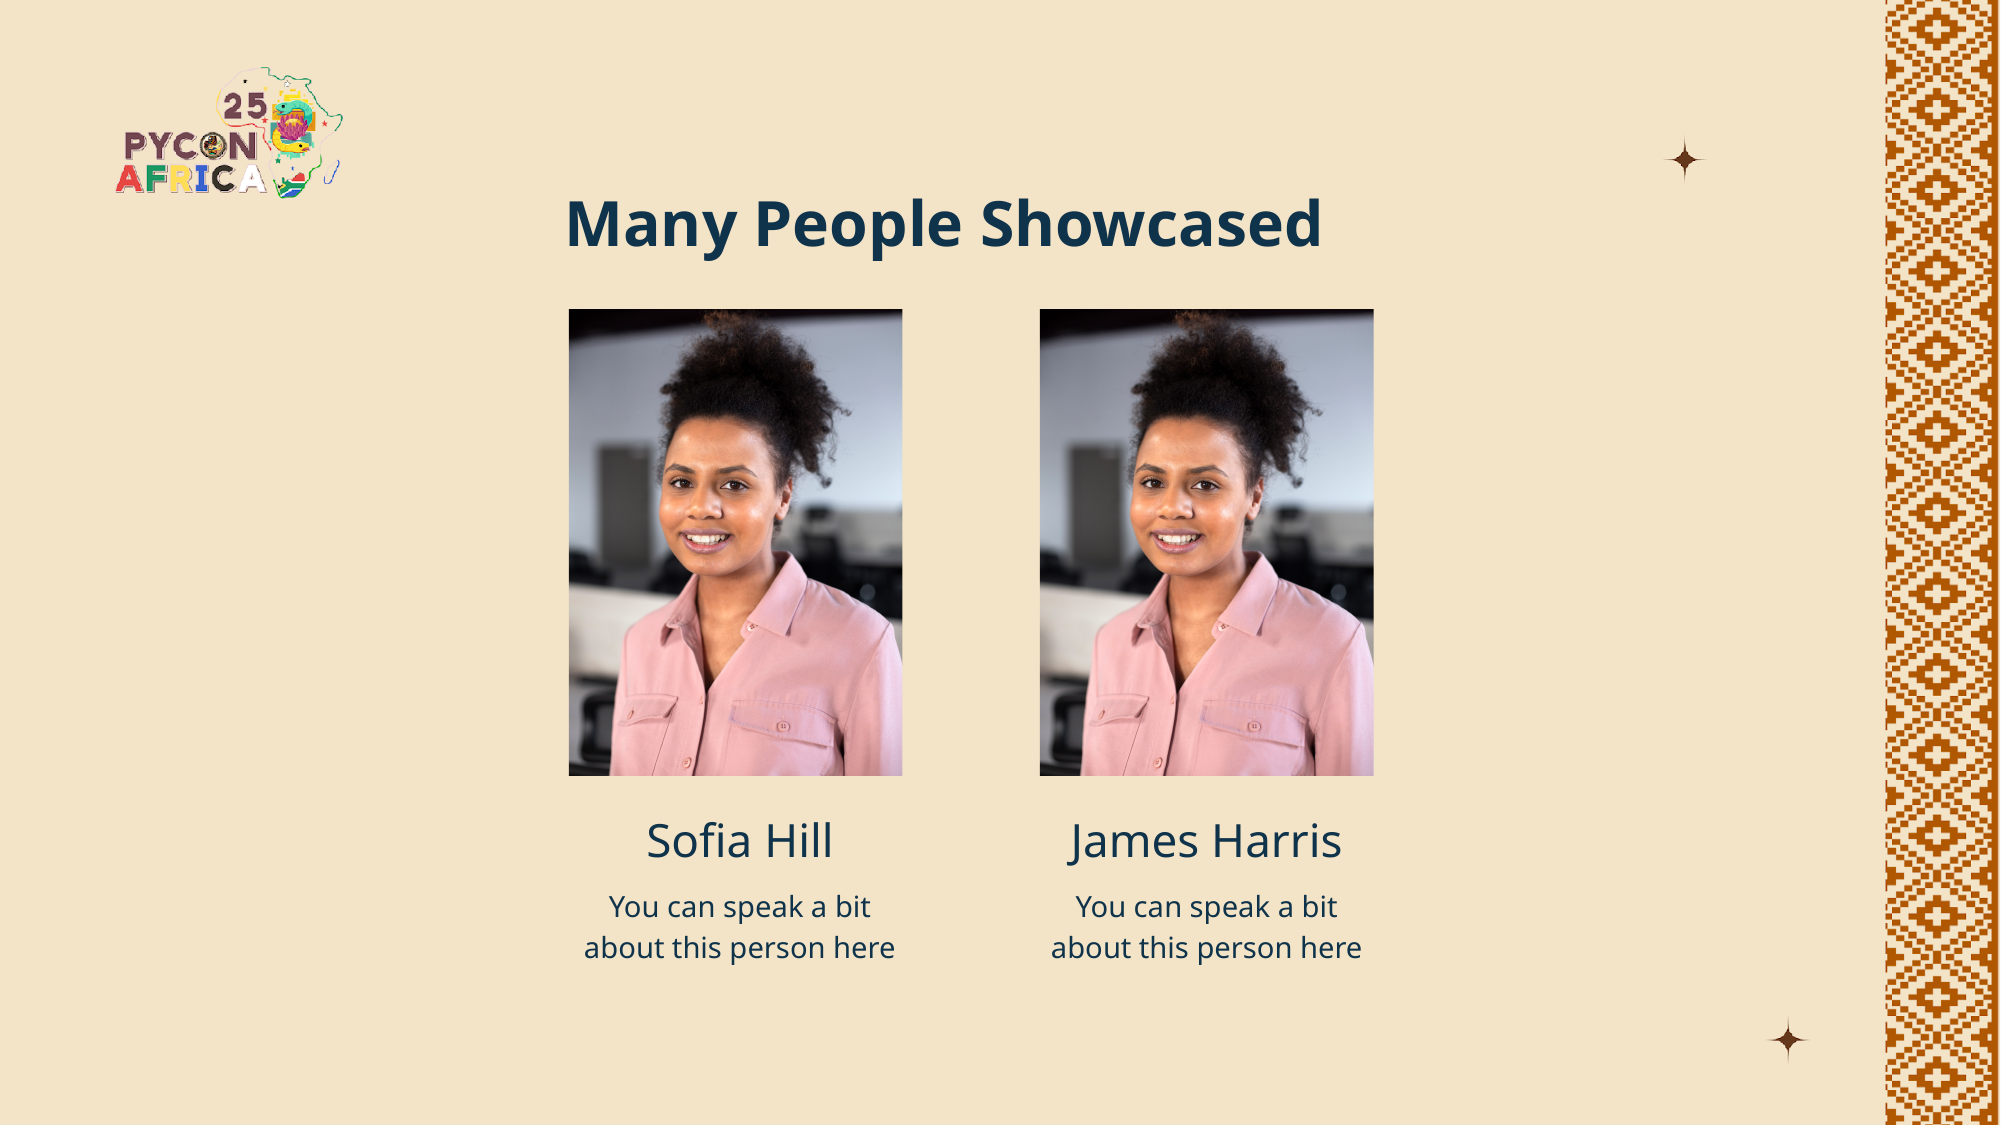

Many People Showcased
Sofia Hill
James Harris
You can speak a bit about this person here
You can speak a bit about this person here